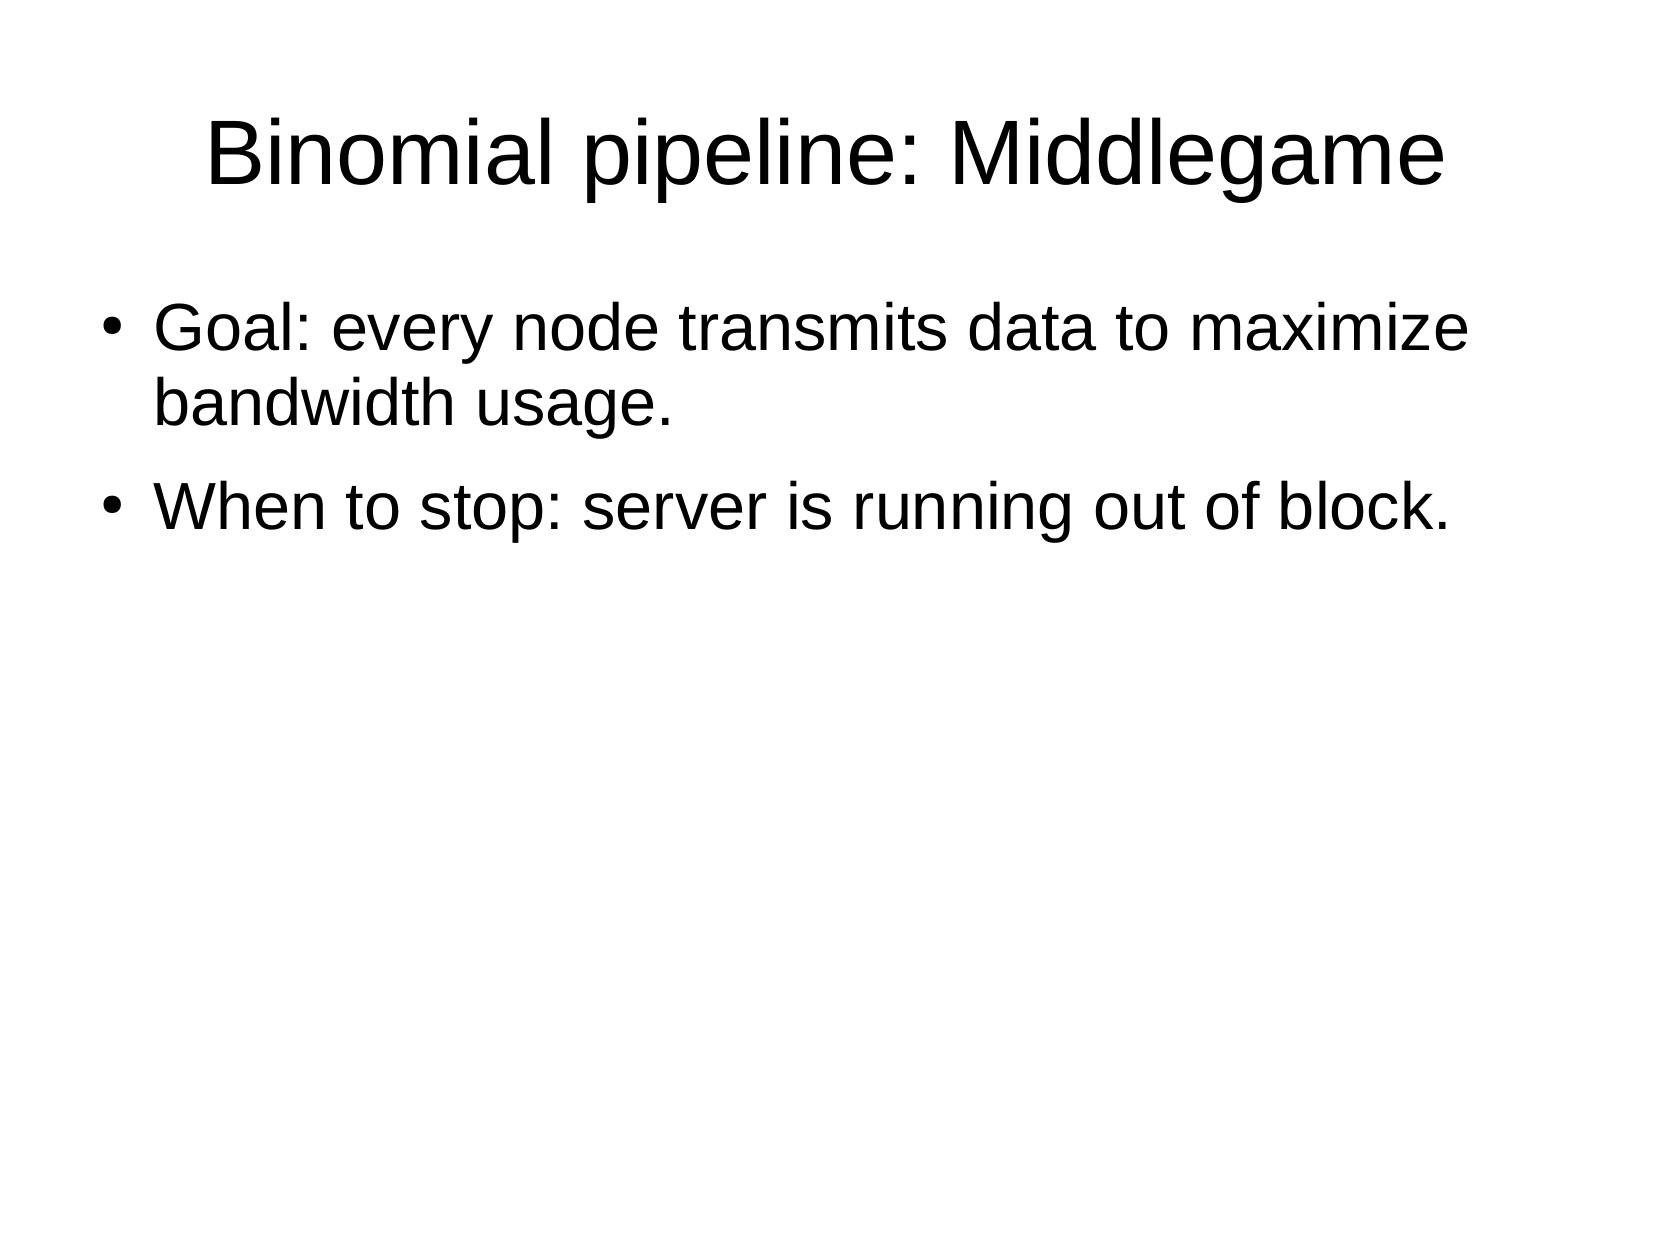

# Binomial pipeline: Middlegame
Goal: every node transmits data to maximize bandwidth usage.
When to stop: server is running out of block.